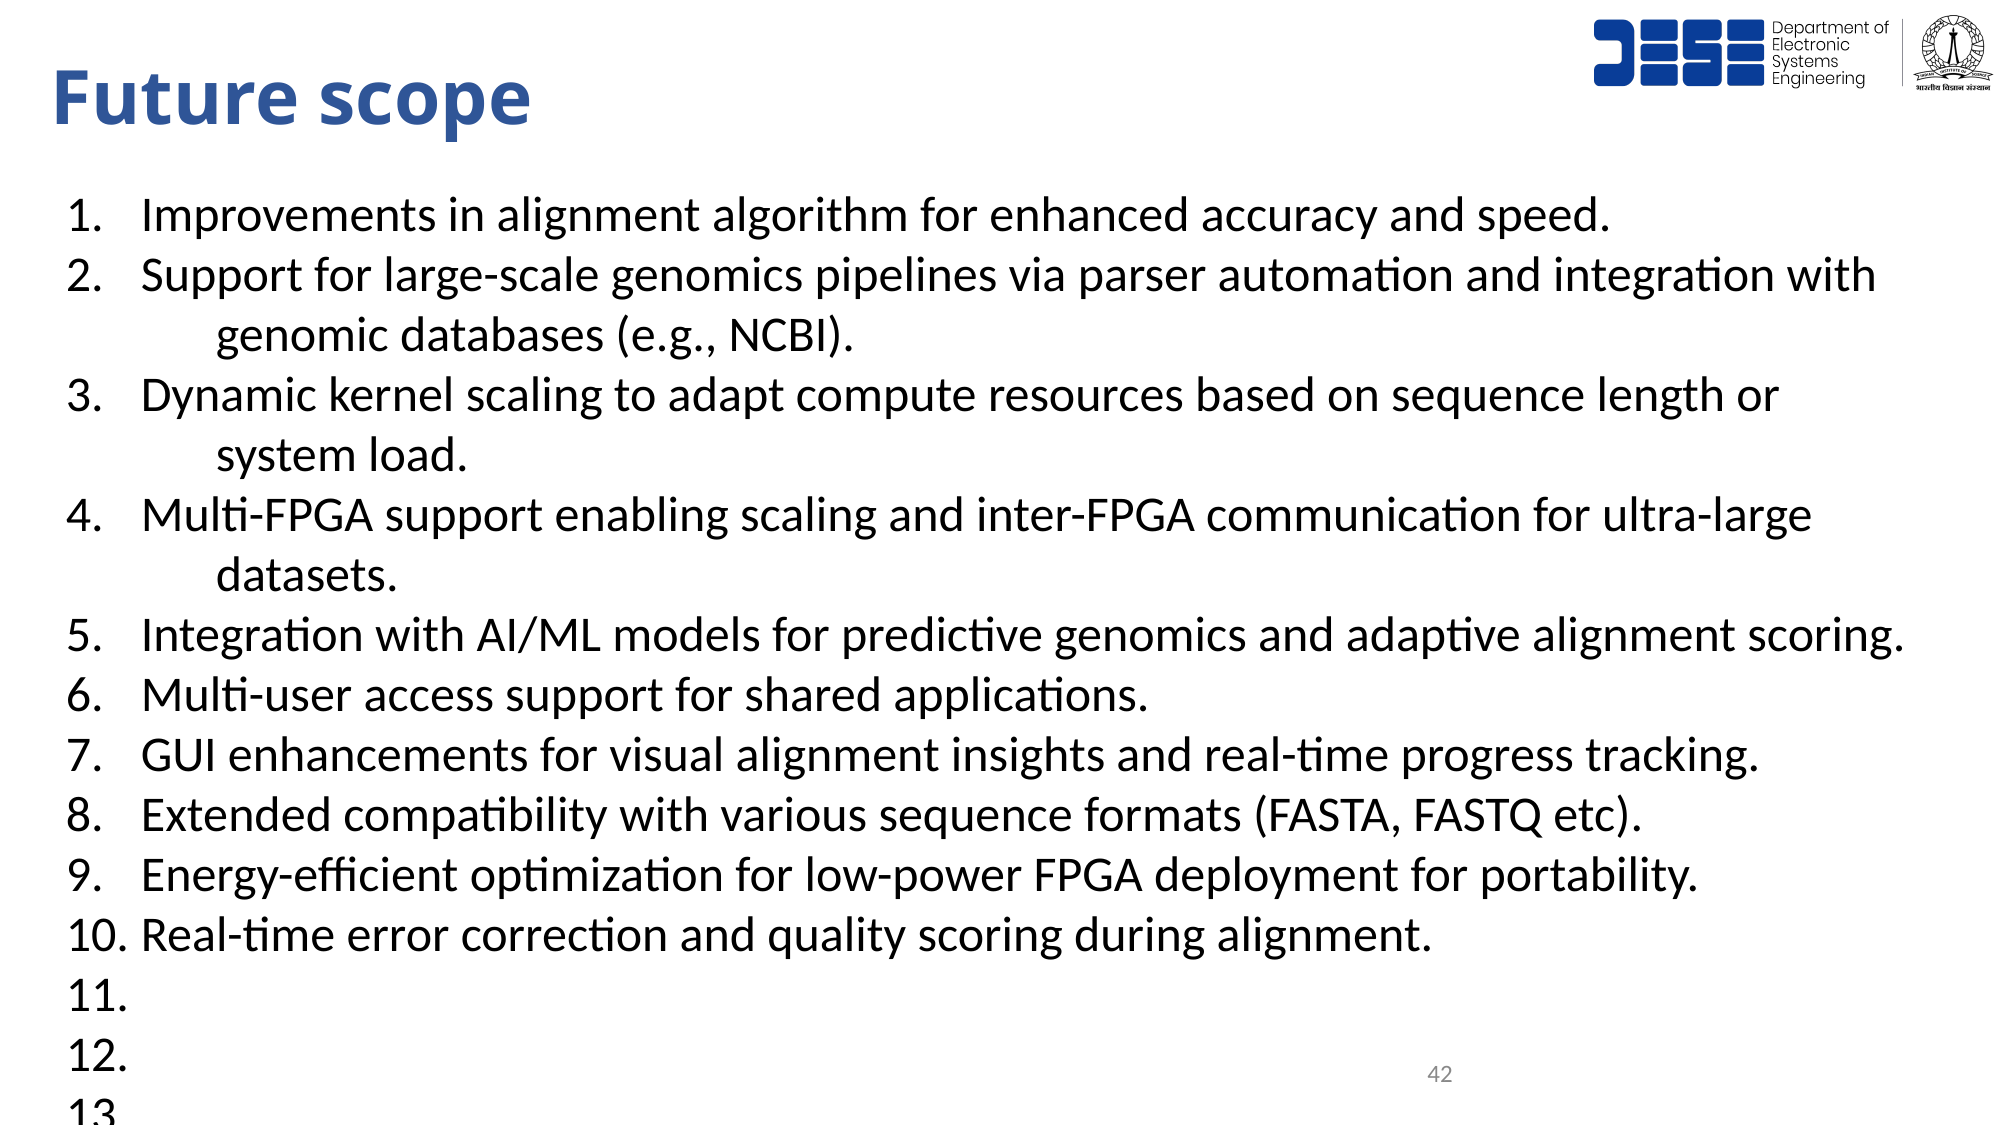

# Future scope
Improvements in alignment algorithm for enhanced accuracy and speed.
Support for large-scale genomics pipelines via parser automation and integration with genomic databases (e.g., NCBI).
Dynamic kernel scaling to adapt compute resources based on sequence length or system load.
Multi-FPGA support enabling scaling and inter-FPGA communication for ultra-large datasets.
Integration with AI/ML models for predictive genomics and adaptive alignment scoring.
Multi-user access support for shared applications.
GUI enhancements for visual alignment insights and real-time progress tracking.
Extended compatibility with various sequence formats (FASTA, FASTQ etc).
Energy-efficient optimization for low-power FPGA deployment for portability.
Real-time error correction and quality scoring during alignment.